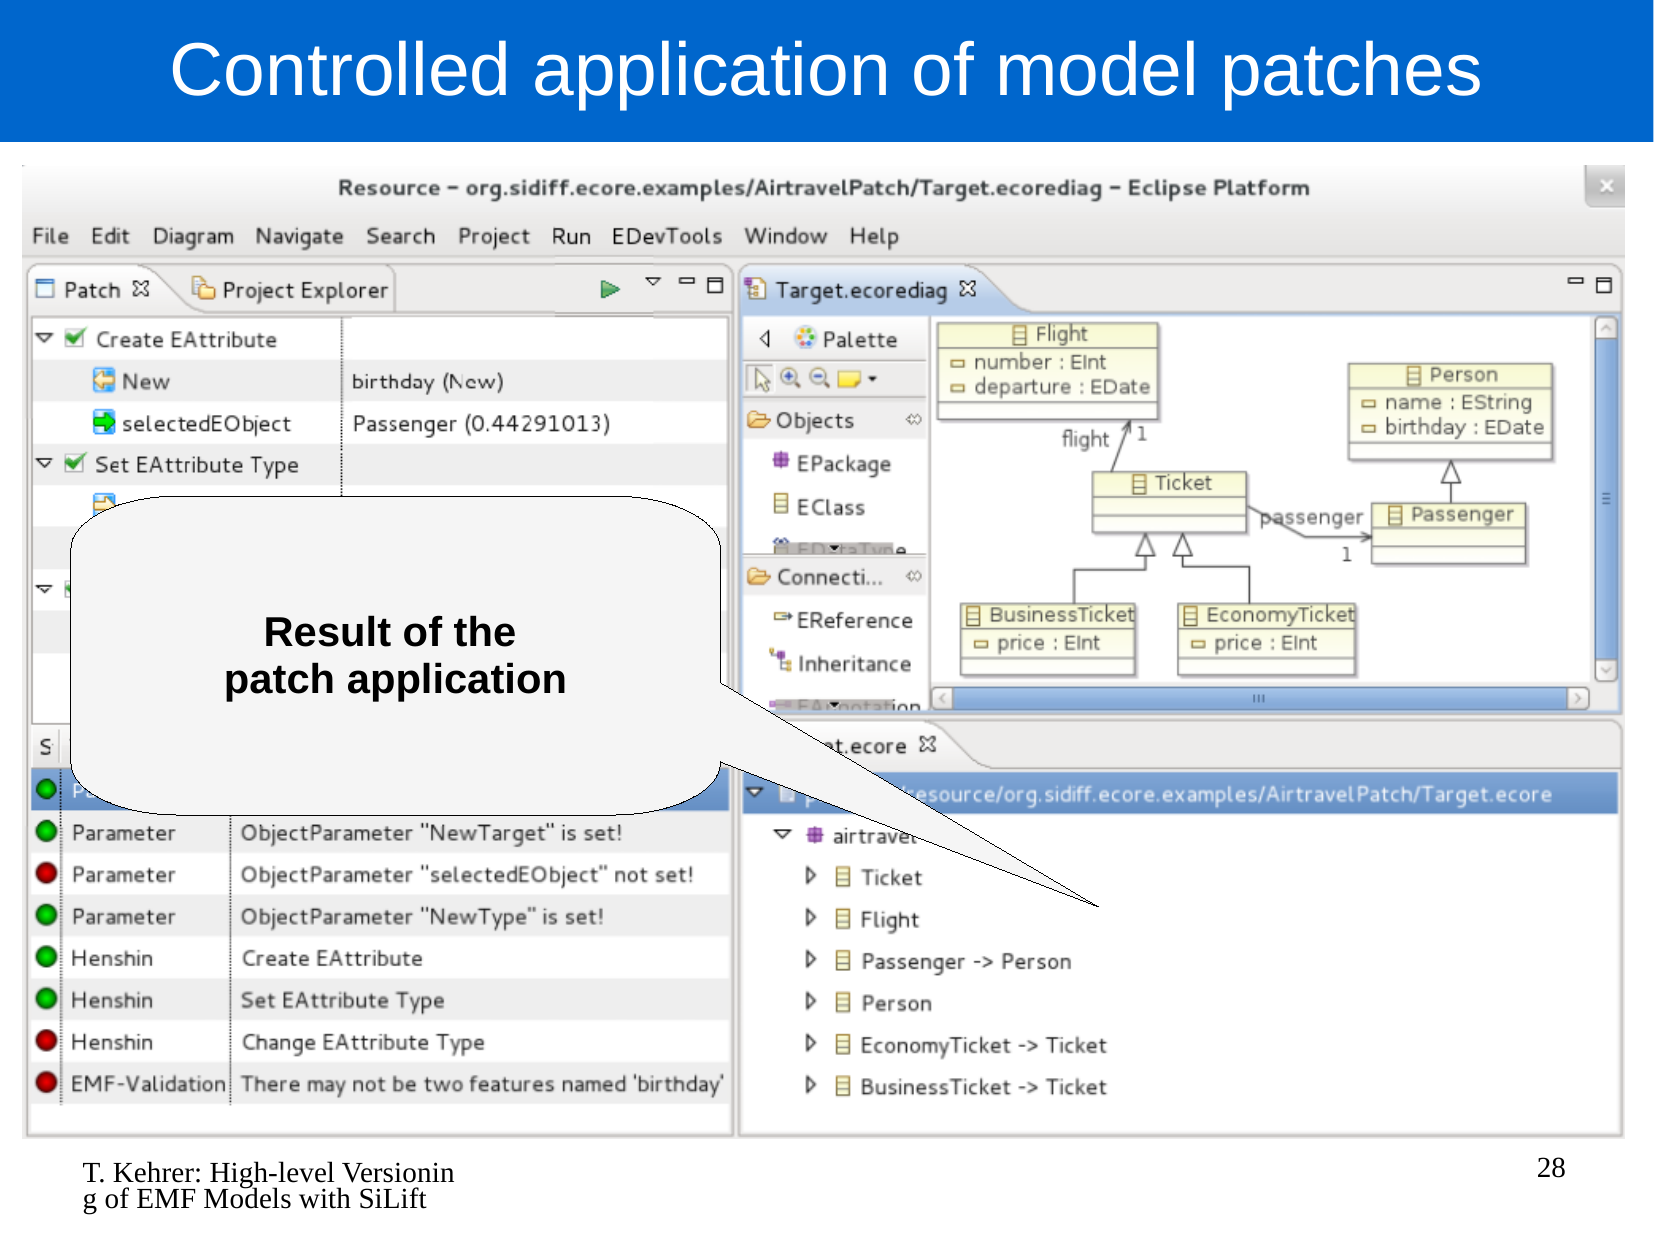

# Controlled application of model patches
Result of the
patch application
28
T. Kehrer: High-level Versioning of EMF Models with SiLift